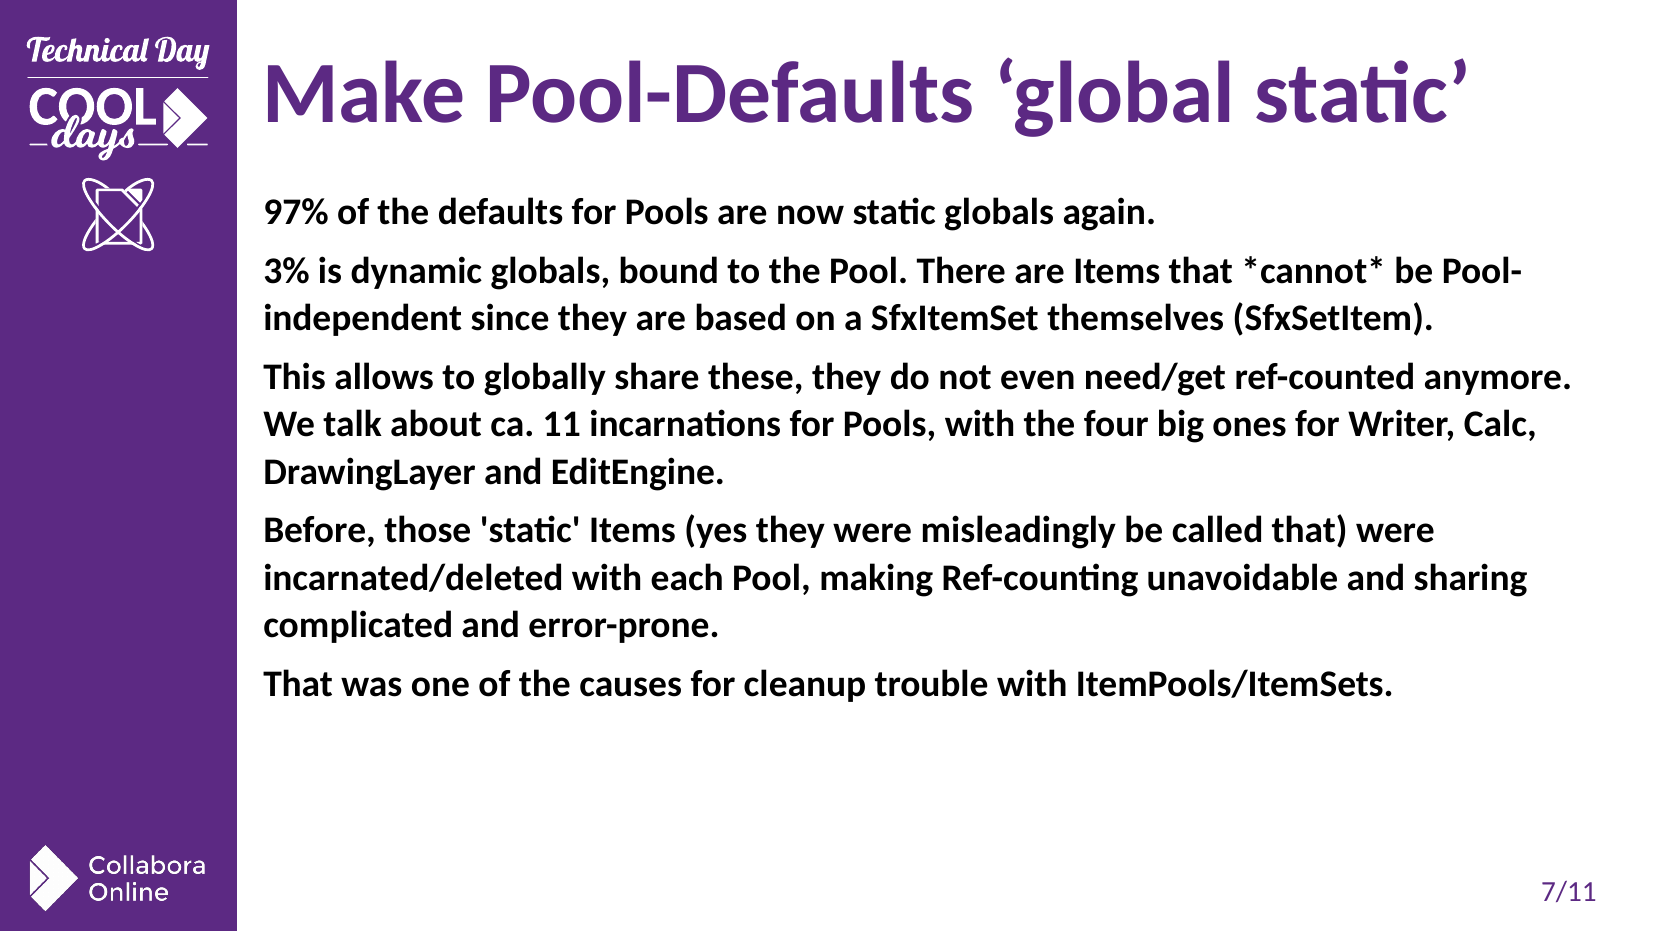

# Make Pool-Defaults ‘global static’
97% of the defaults for Pools are now static globals again.
3% is dynamic globals, bound to the Pool. There are Items that *cannot* be Pool-independent since they are based on a SfxItemSet themselves (SfxSetItem).
This allows to globally share these, they do not even need/get ref-counted anymore. We talk about ca. 11 incarnations for Pools, with the four big ones for Writer, Calc, DrawingLayer and EditEngine.
Before, those 'static' Items (yes they were misleadingly be called that) were incarnated/deleted with each Pool, making Ref-counting unavoidable and sharing complicated and error-prone.
That was one of the causes for cleanup trouble with ItemPools/ItemSets.
7